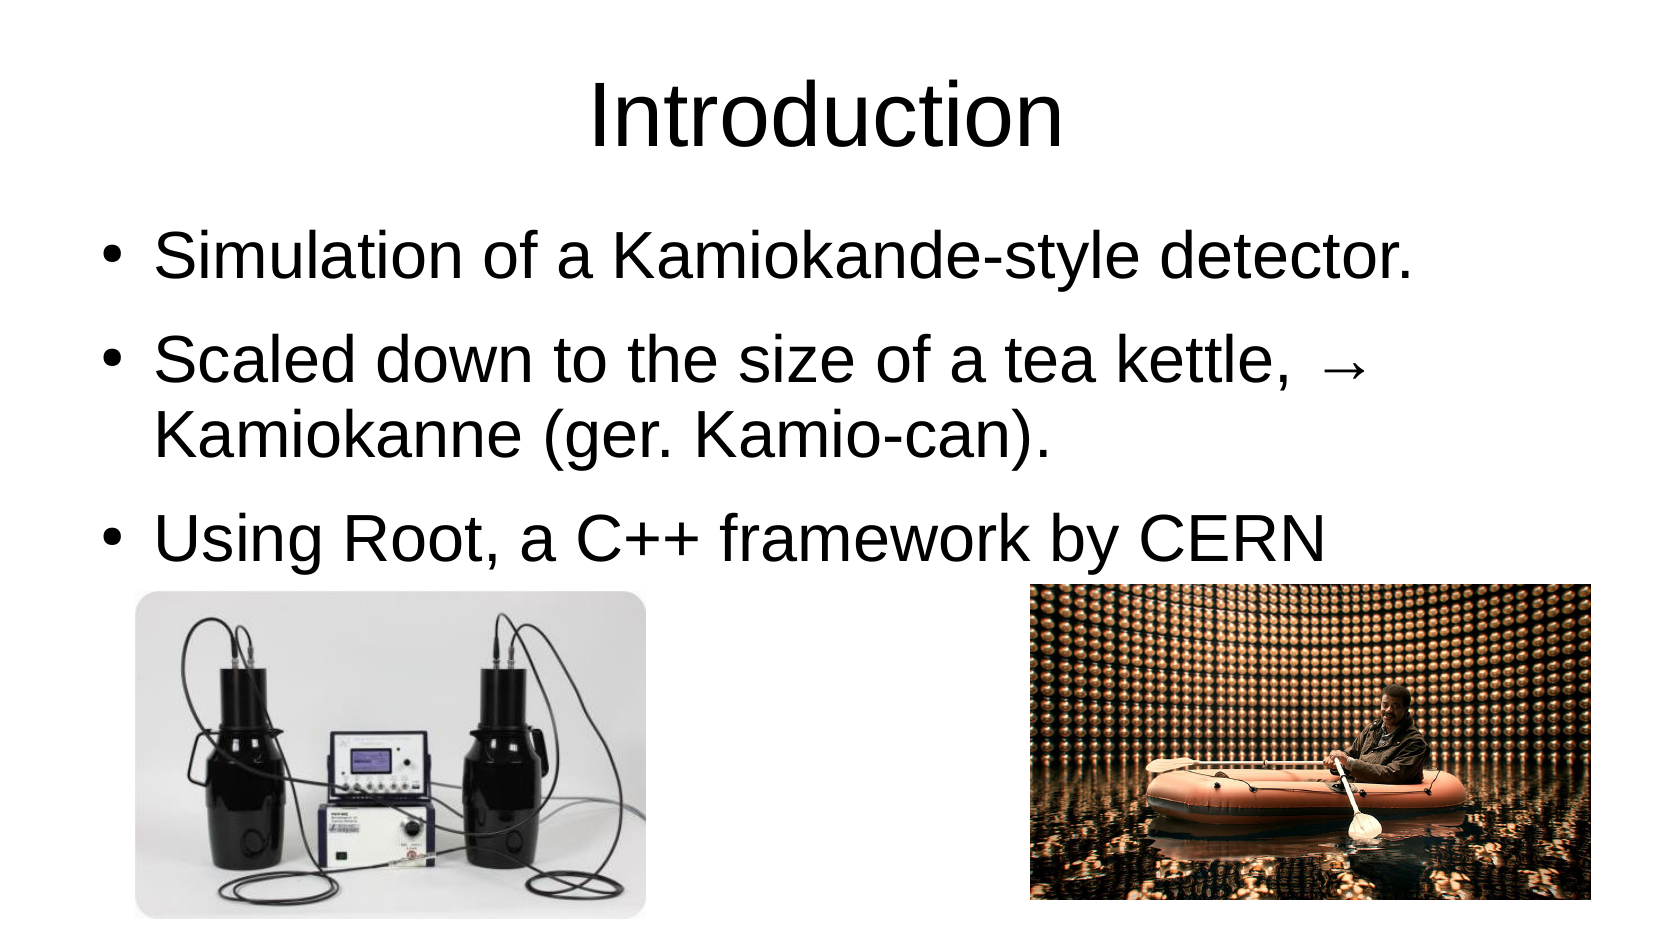

# Introduction
Simulation of a Kamiokande-style detector.
Scaled down to the size of a tea kettle, → Kamiokanne (ger. Kamio-can).
Using Root, a C++ framework by CERN